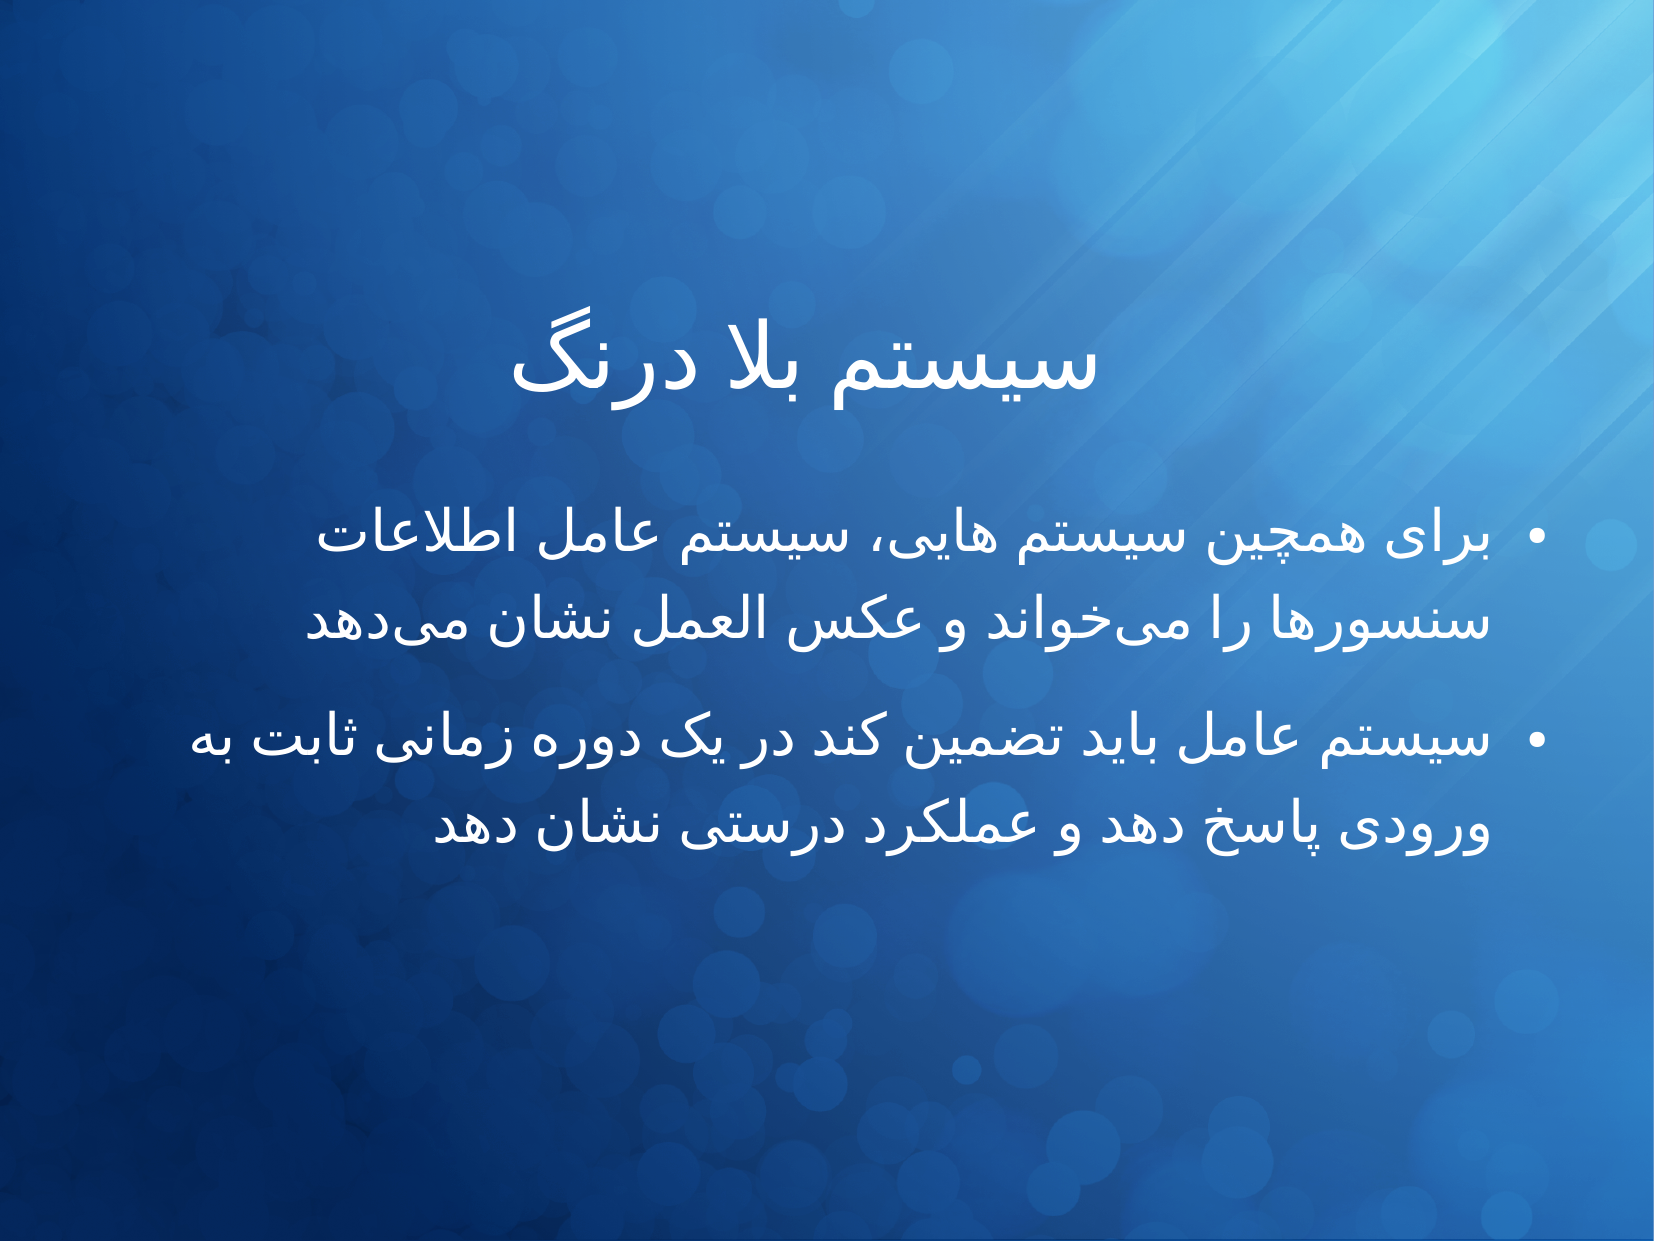

# سیستم بلا درنگ
برای همچین سیستم هایی، سیستم عامل اطلاعات سنسورها را می‌خواند و عکس العمل نشان می‌دهد
سیستم عامل باید تضمین کند در یک دوره زمانی ثابت به ورودی پاسخ دهد و عملکرد درستی نشان دهد